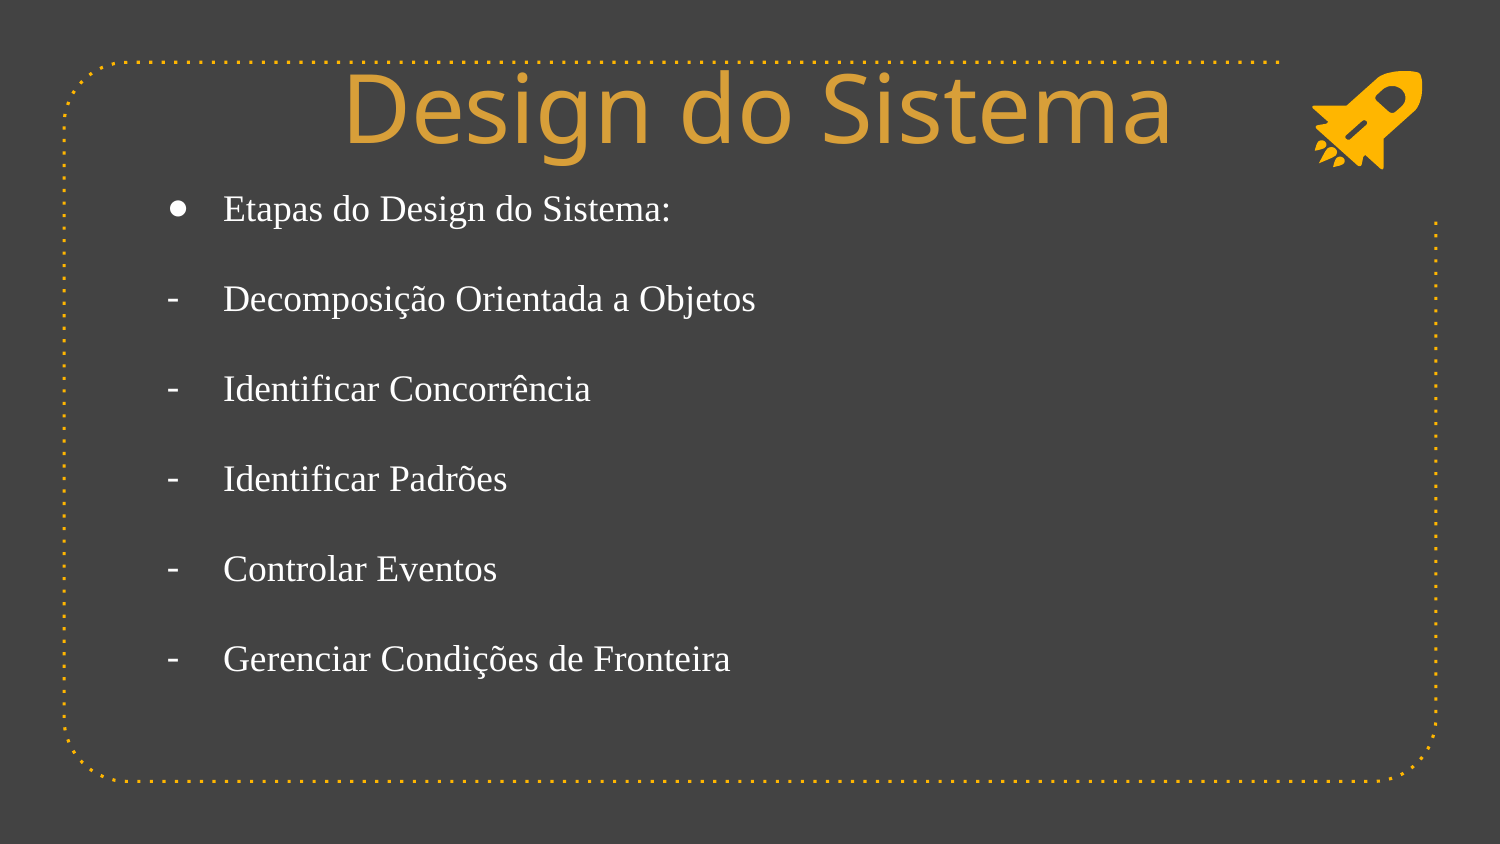

# Design do Sistema
Etapas do Design do Sistema:
Decomposição Orientada a Objetos
Identificar Concorrência
Identificar Padrões
Controlar Eventos
Gerenciar Condições de Fronteira